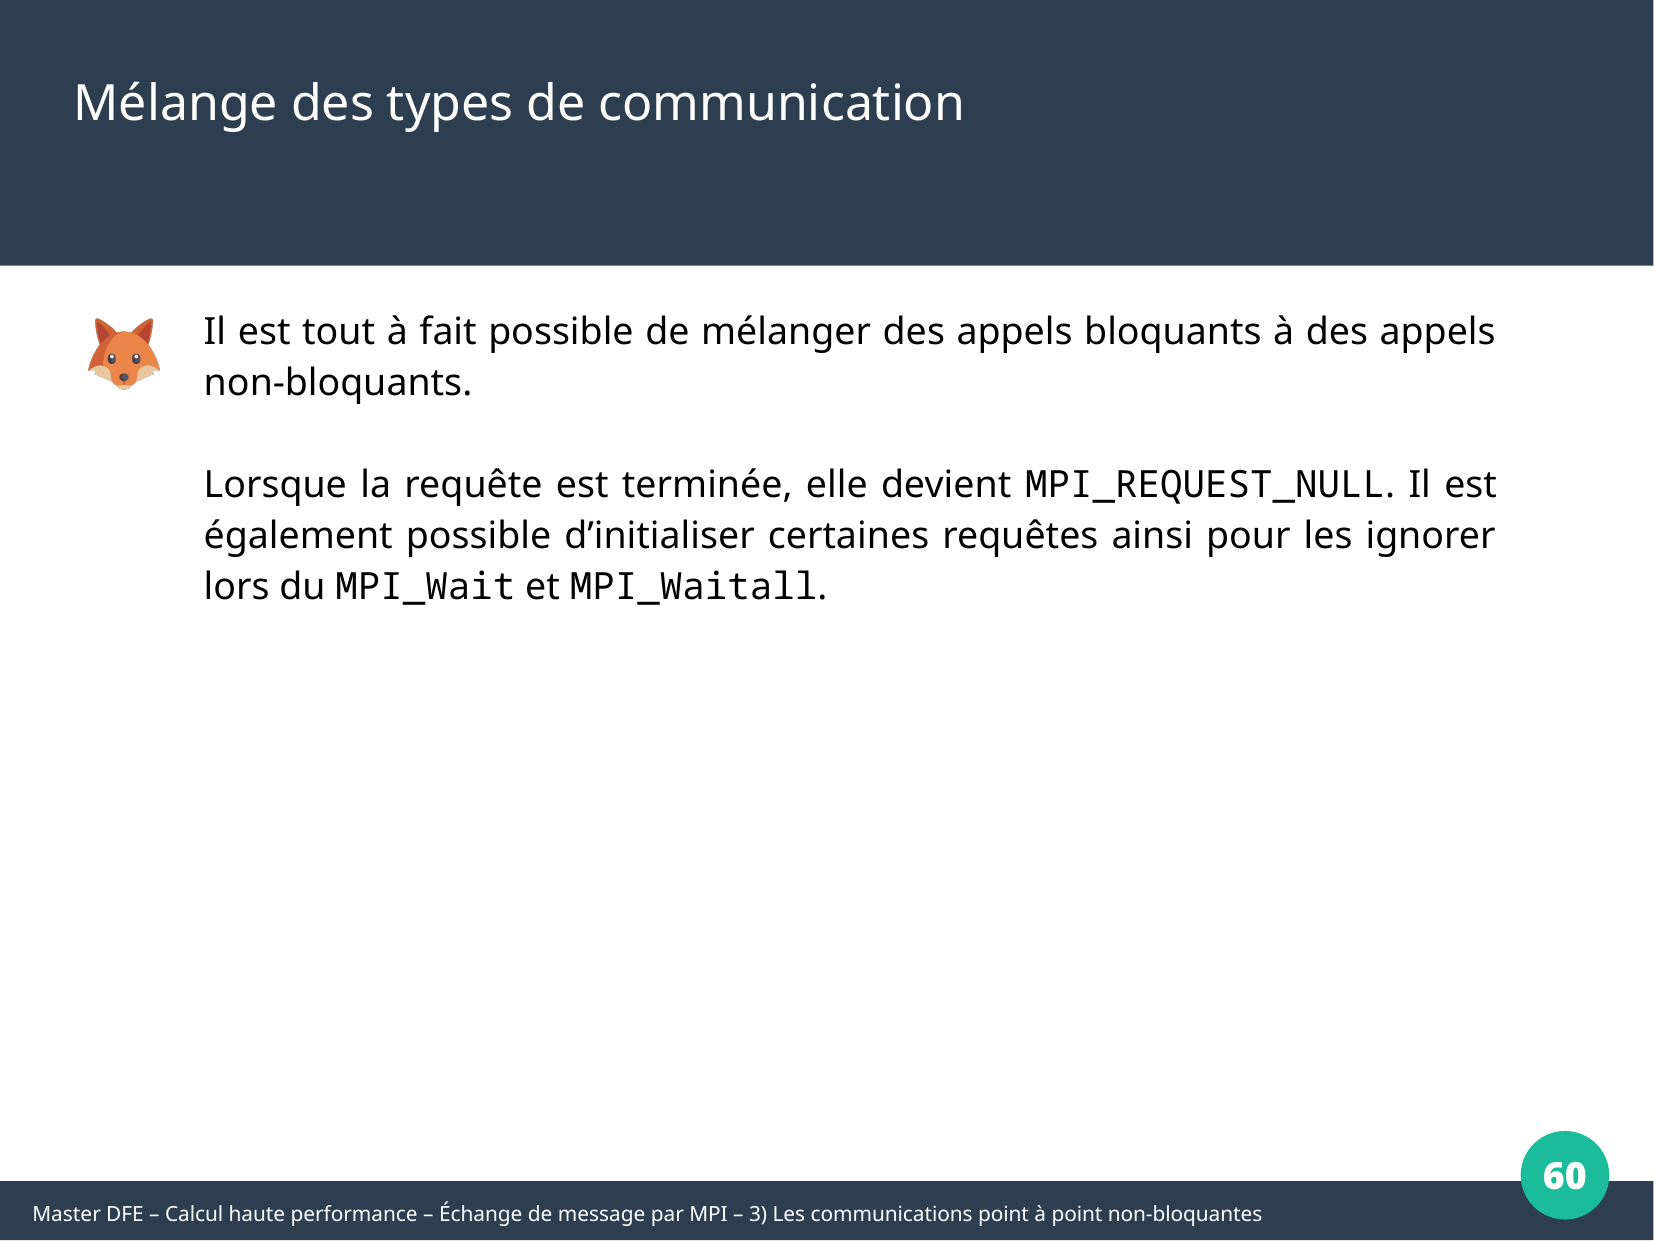

Mélange des types de communication
Il est tout à fait possible de mélanger des appels bloquants à des appels non-bloquants.
Lorsque la requête est terminée, elle devient MPI_REQUEST_NULL. Il est également possible d’initialiser certaines requêtes ainsi pour les ignorer lors du MPI_Wait et MPI_Waitall.
60
Master DFE – Calcul haute performance – Échange de message par MPI – 3) Les communications point à point non-bloquantes